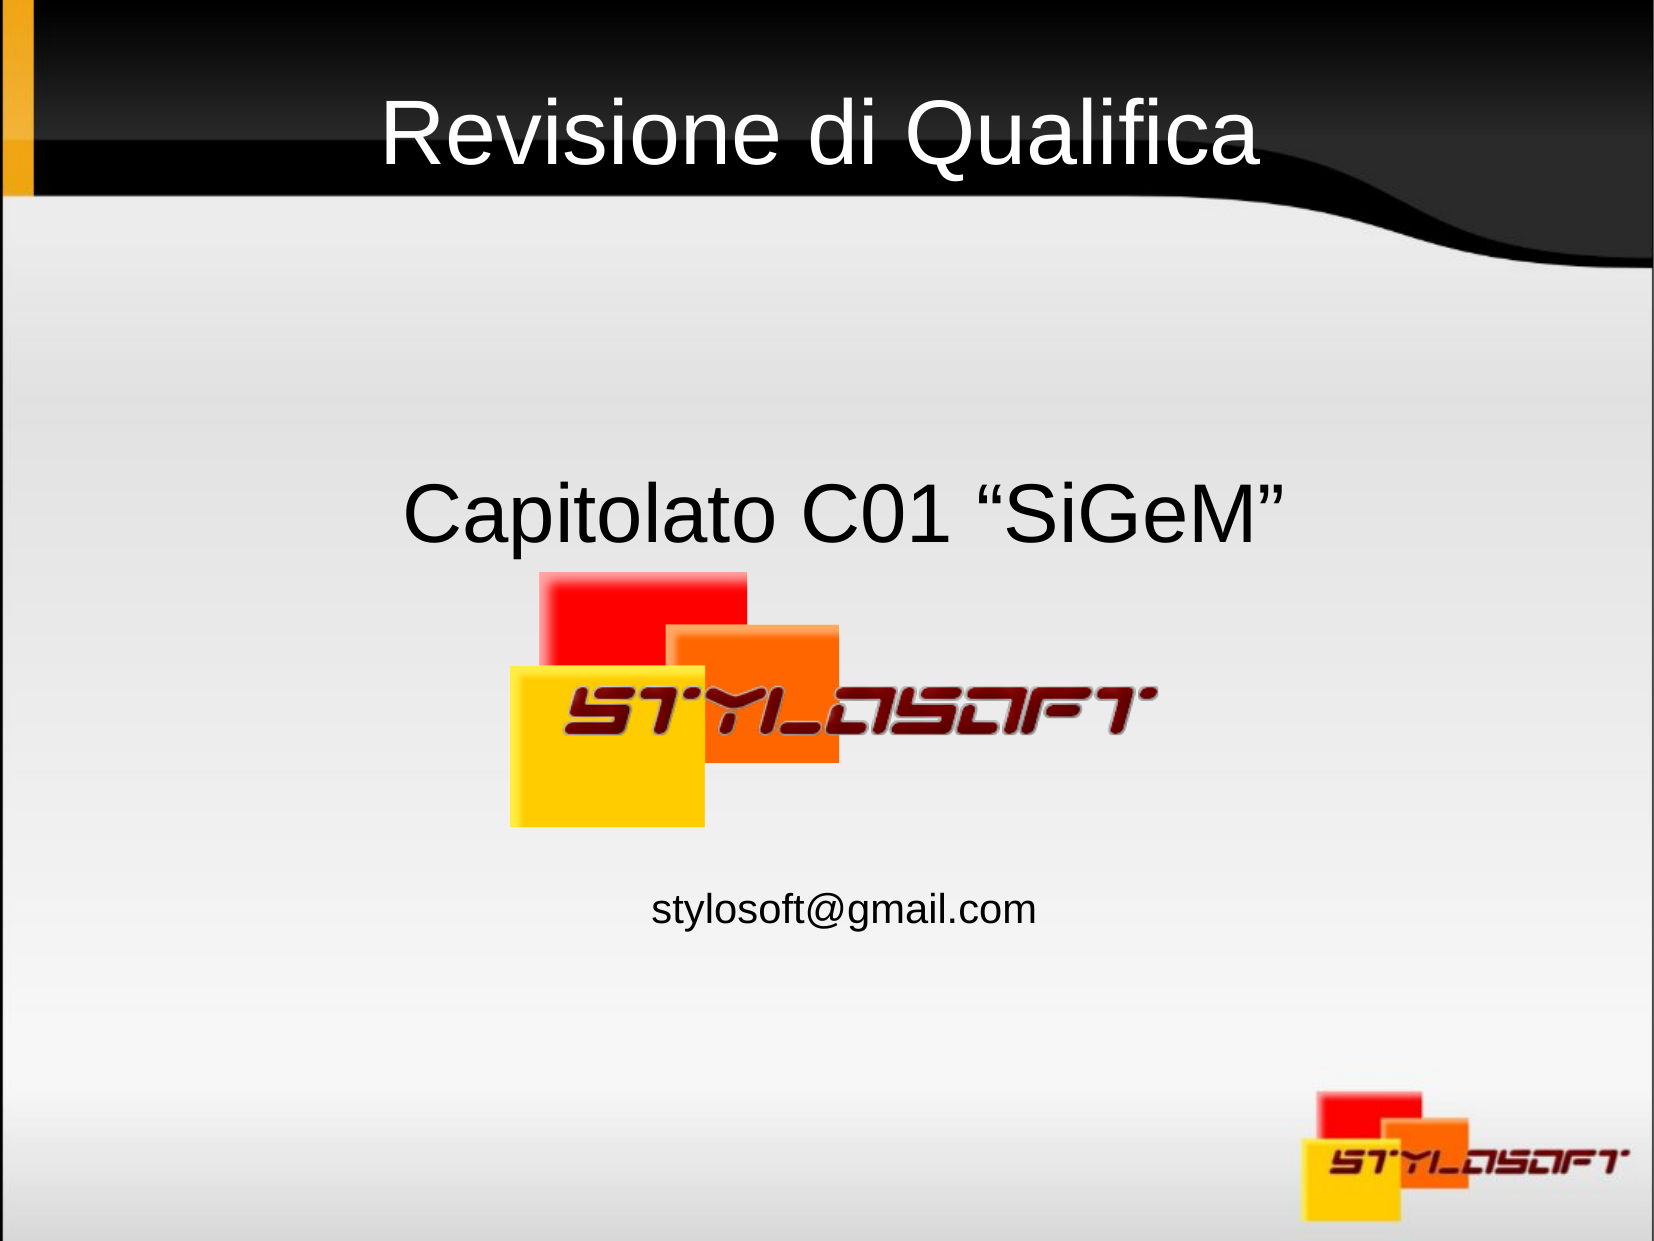

# Revisione di Qualifica
Capitolato C01 “SiGeM”
stylosoft@gmail.com